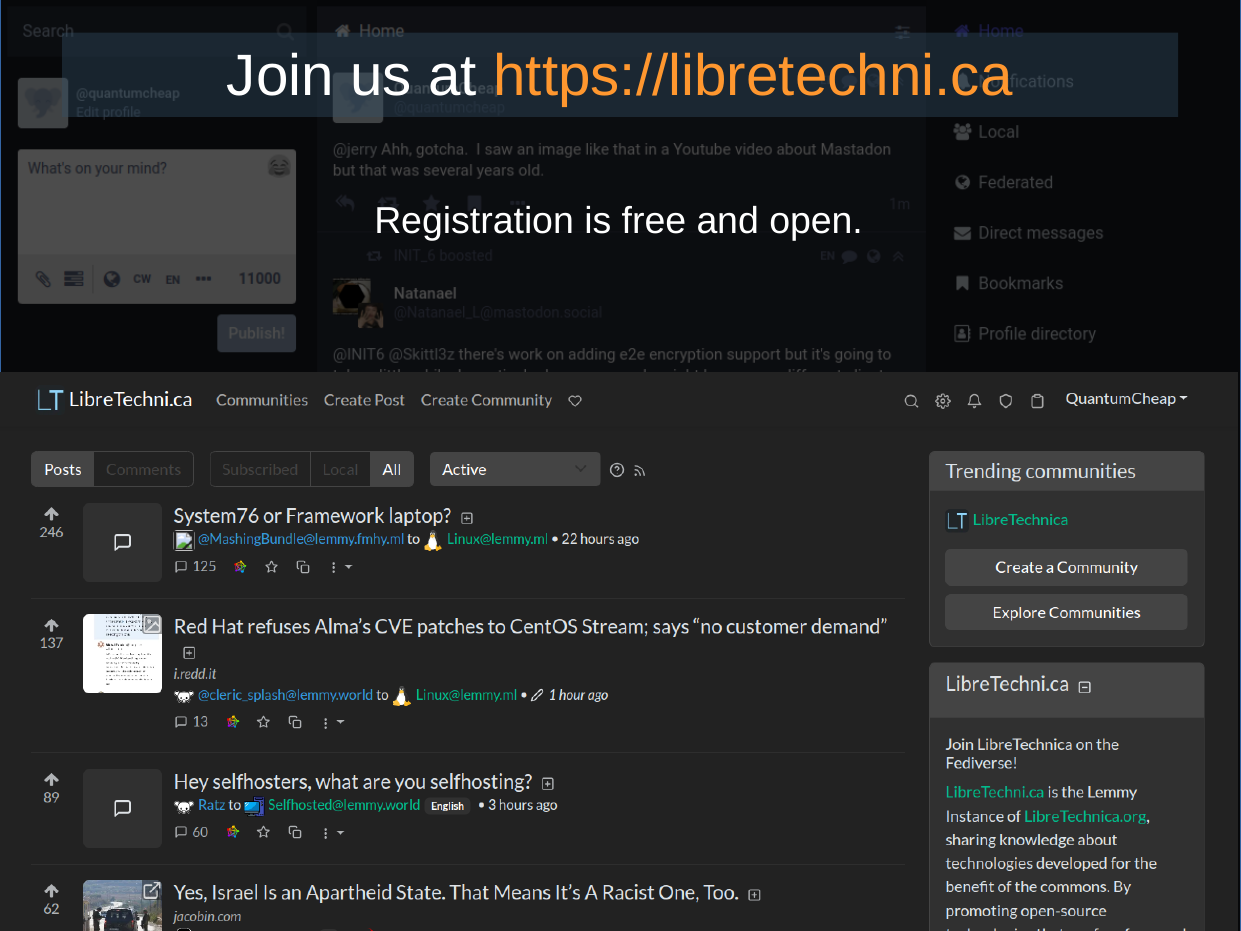

# Join us at https://libretechni.ca
Registration is free and open.